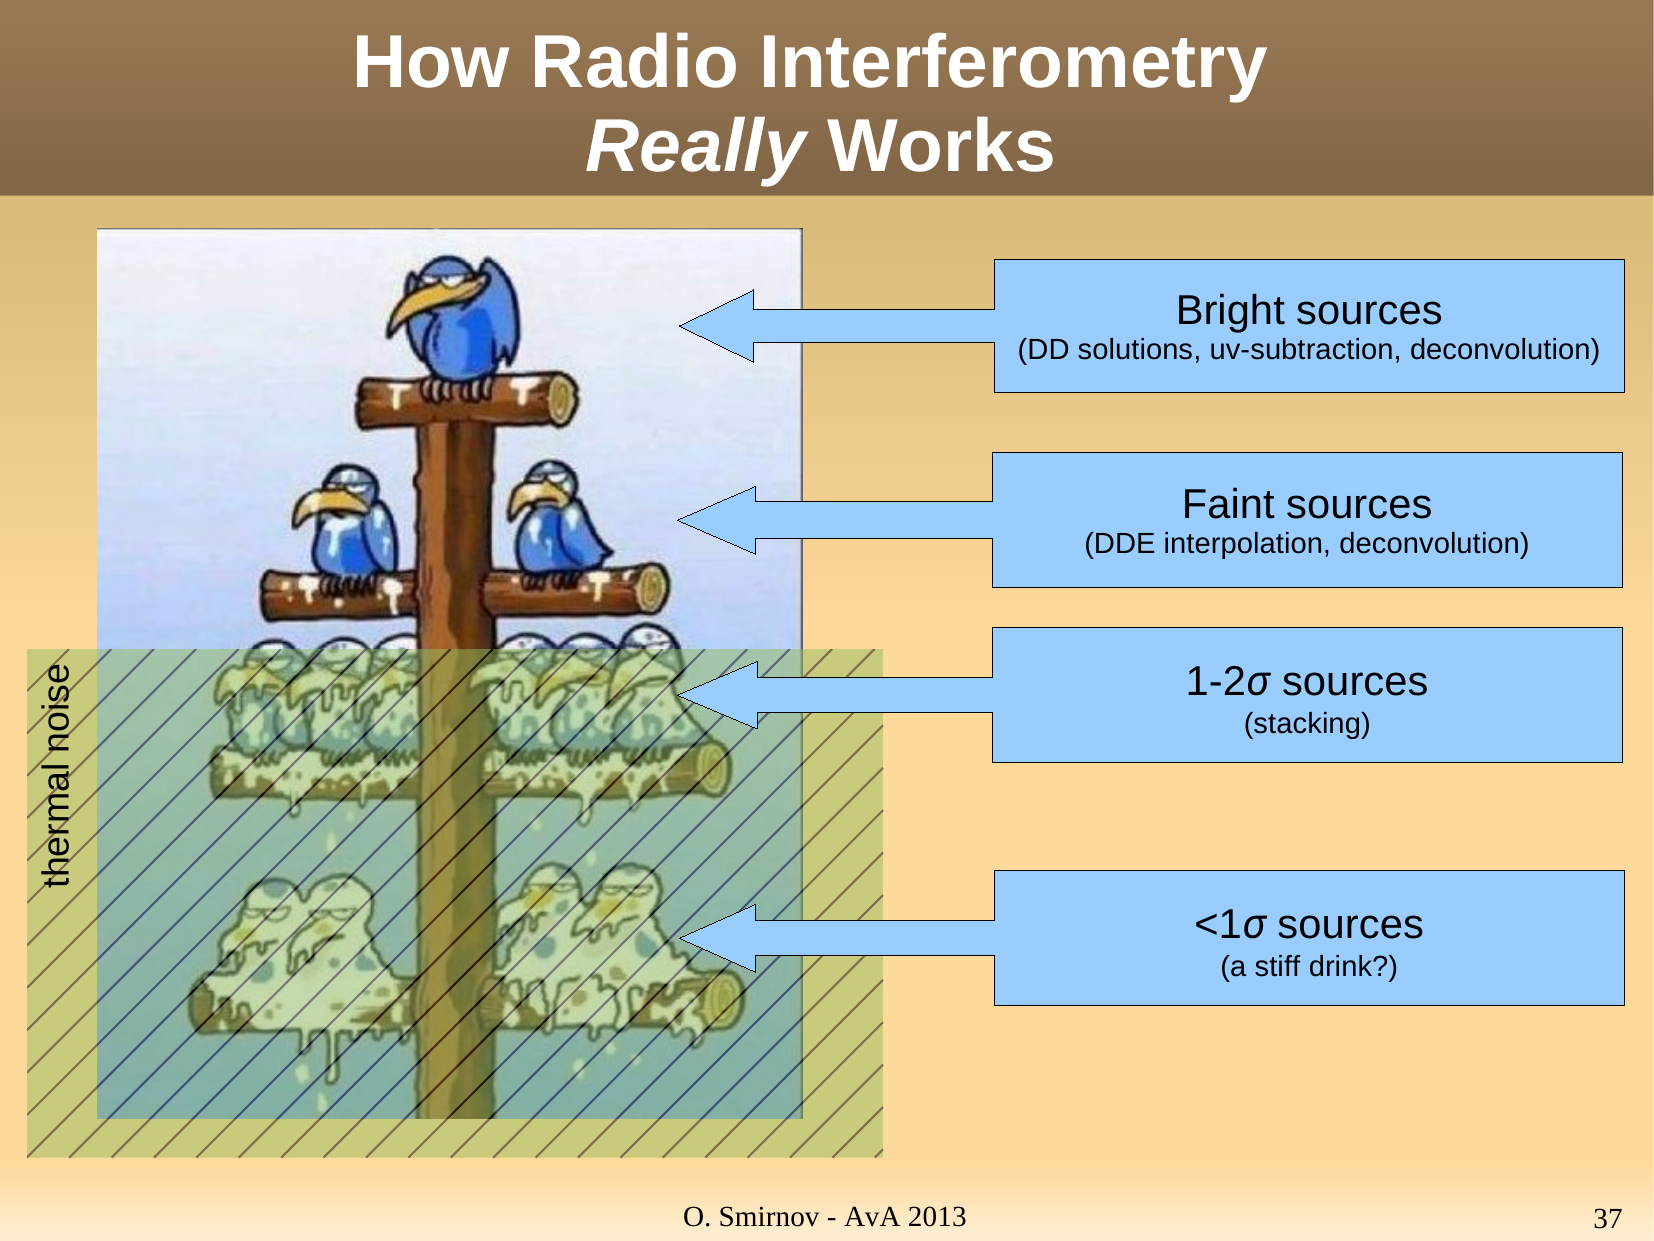

# How Radio Interferometry Really Works
Bright sources
(DD solutions, uv-subtraction, deconvolution)
Faint sources
(DDE interpolation, deconvolution)
thermal noise
1-2σ sources
(stacking)
<1σ sources
(a stiff drink?)
O. Smirnov - AvA 2013
37